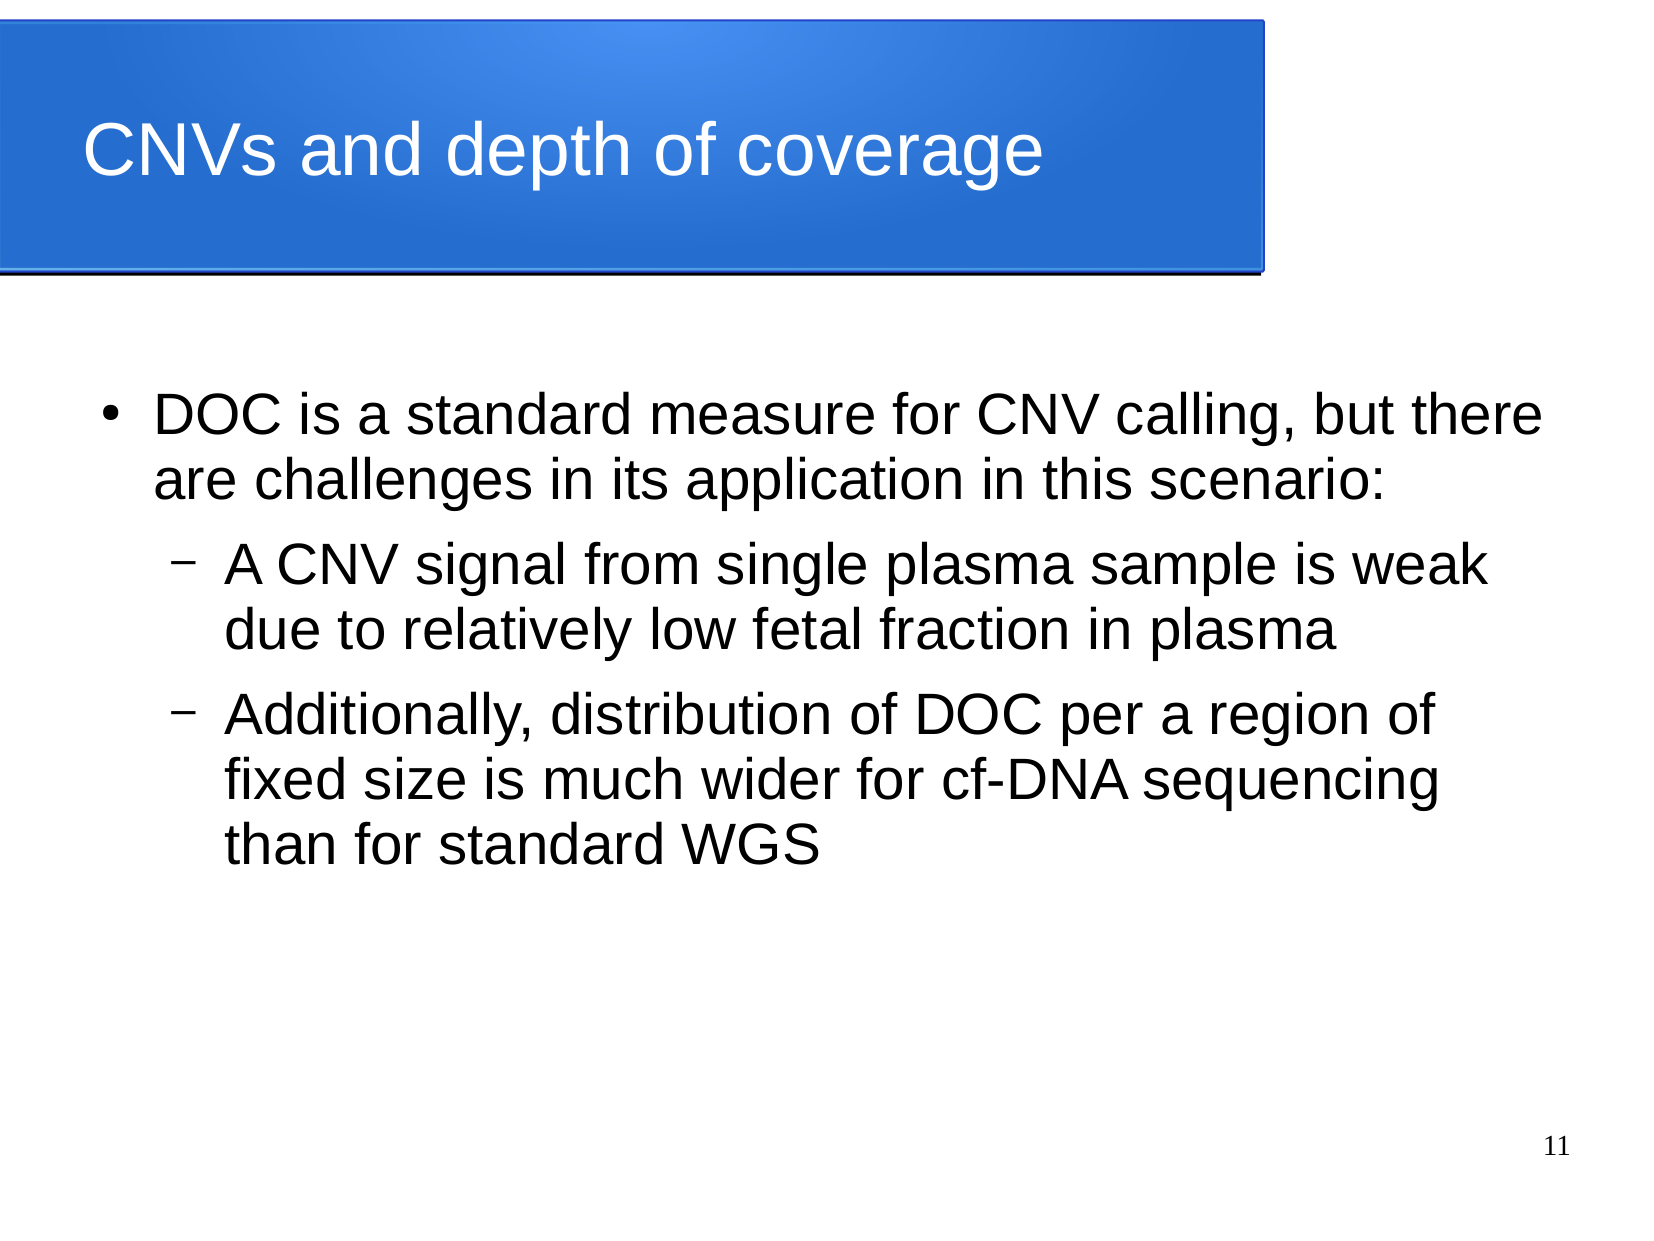

# CNVs and depth of coverage
DOC is a standard measure for CNV calling, but there are challenges in its application in this scenario:
A CNV signal from single plasma sample is weak due to relatively low fetal fraction in plasma
Additionally, distribution of DOC per a region of fixed size is much wider for cf-DNA sequencing than for standard WGS
11